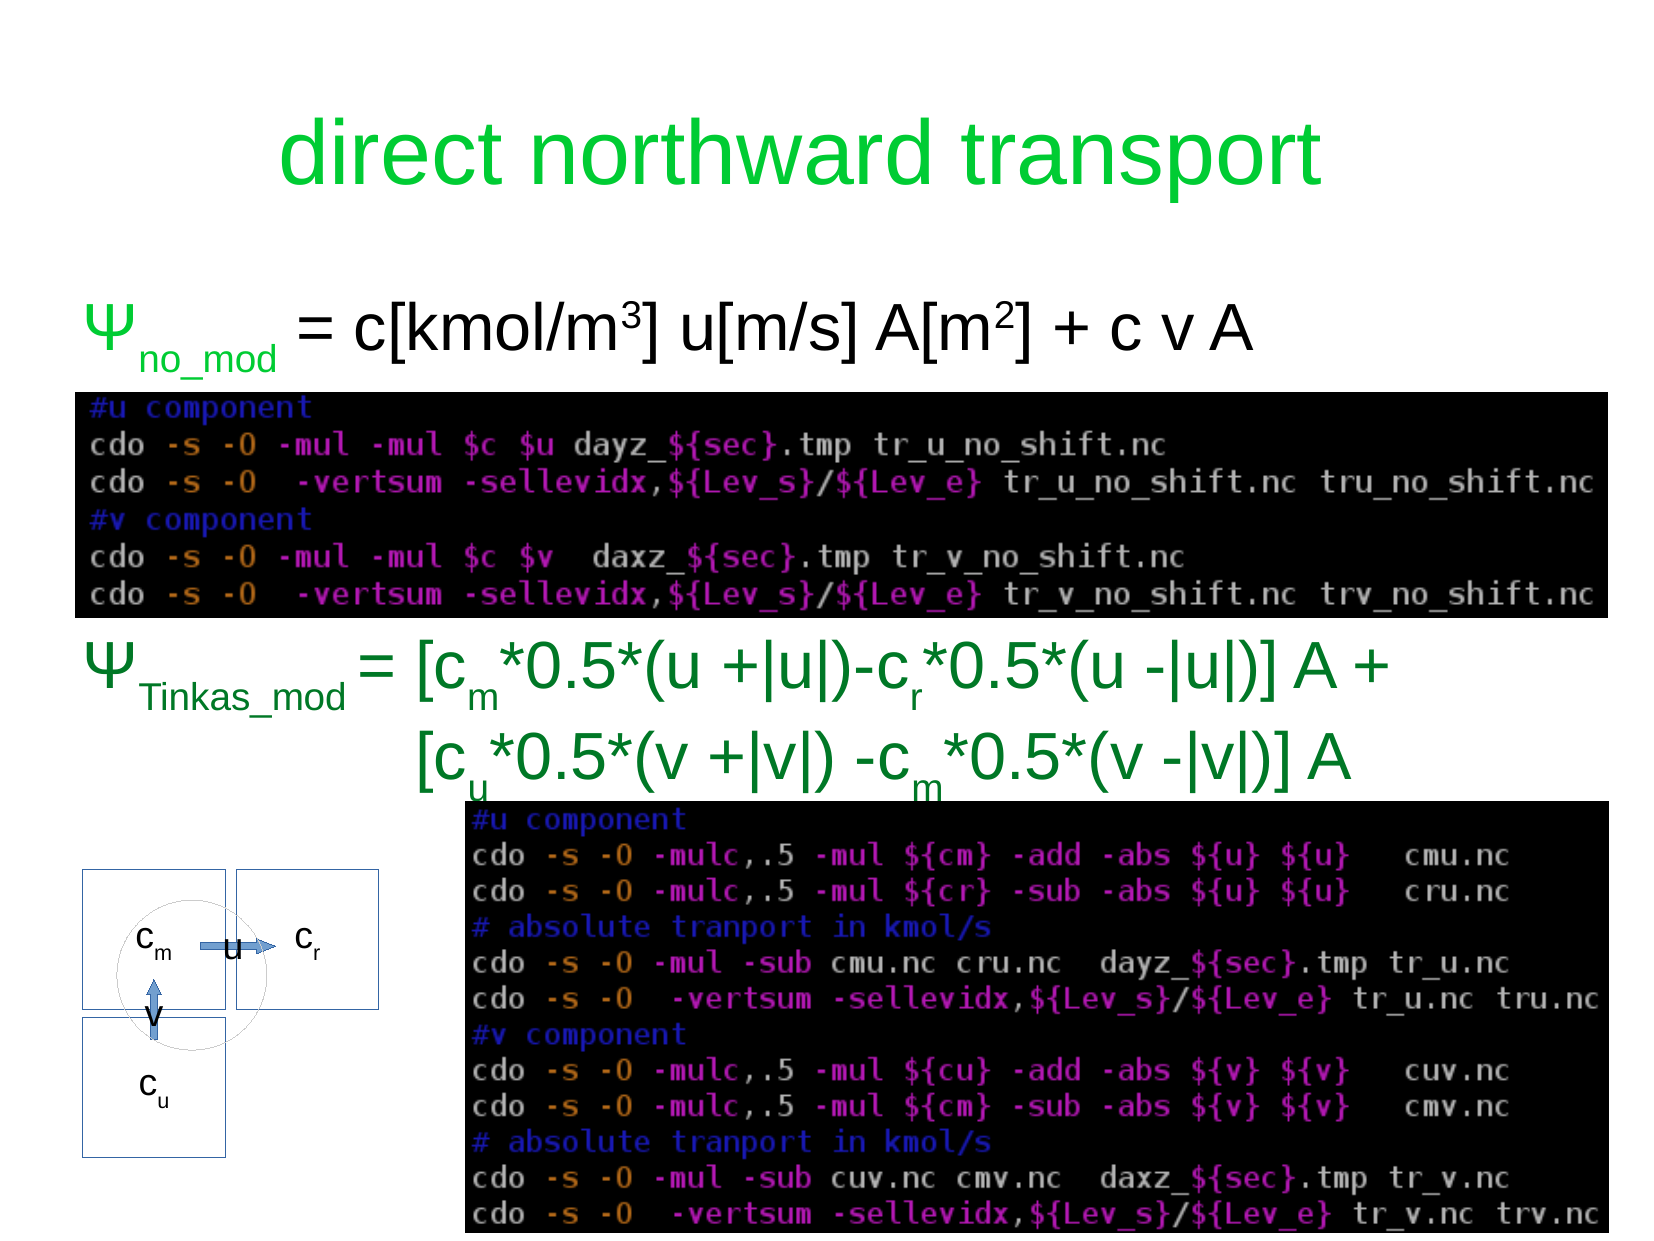

# direct northward transport
Ψno_mod = c[kmol/m3] u[m/s] A[m2] + c v A
ΨTinkas_mod = [cm*0.5*(u +|u|)-cr*0.5*(u -|u|)] A +
 [cu*0.5*(v +|v|) -cm*0.5*(v -|v|)] A
cm
cr
u
v
cu